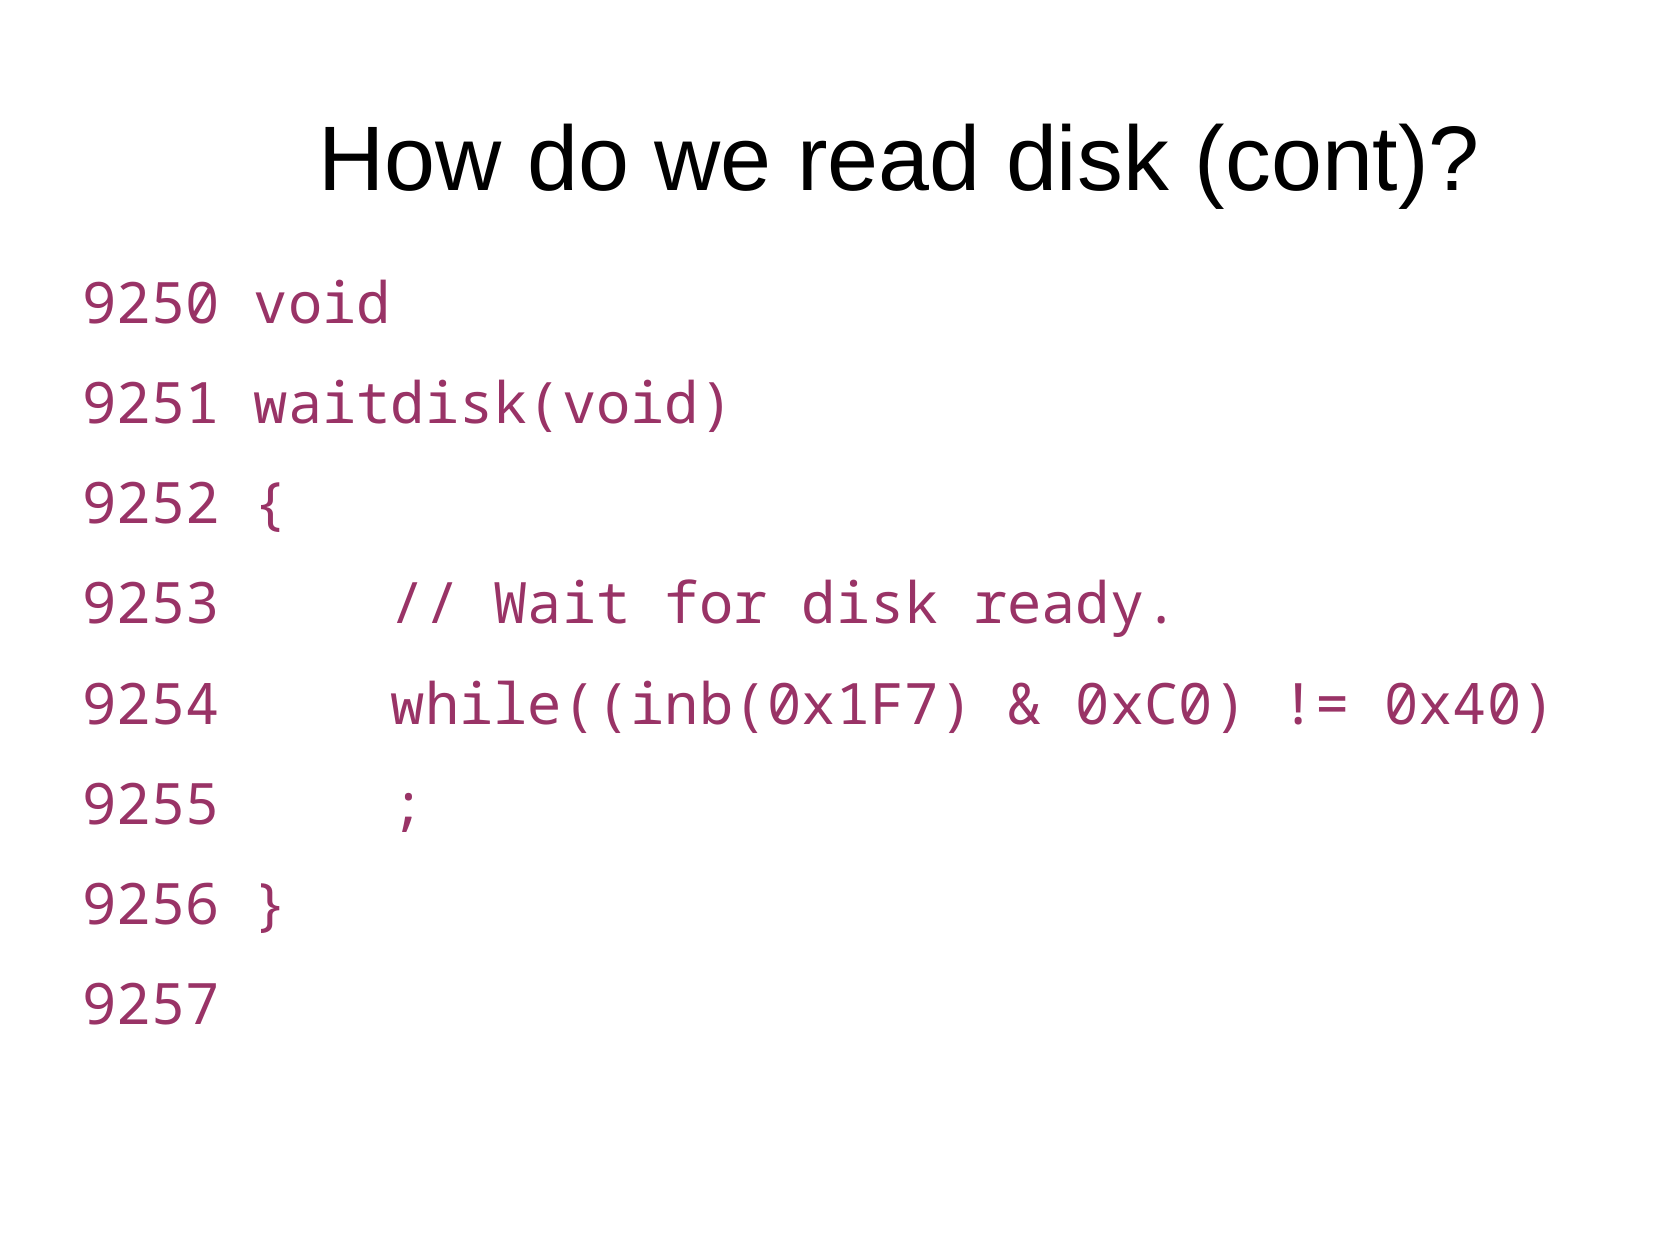

How do we read disk (cont)?
# 9250 void
9251 waitdisk(void)
9252 {
9253 // Wait for disk ready.
9254 while((inb(0x1F7) & 0xC0) != 0x40)
9255 ;
9256 }
9257